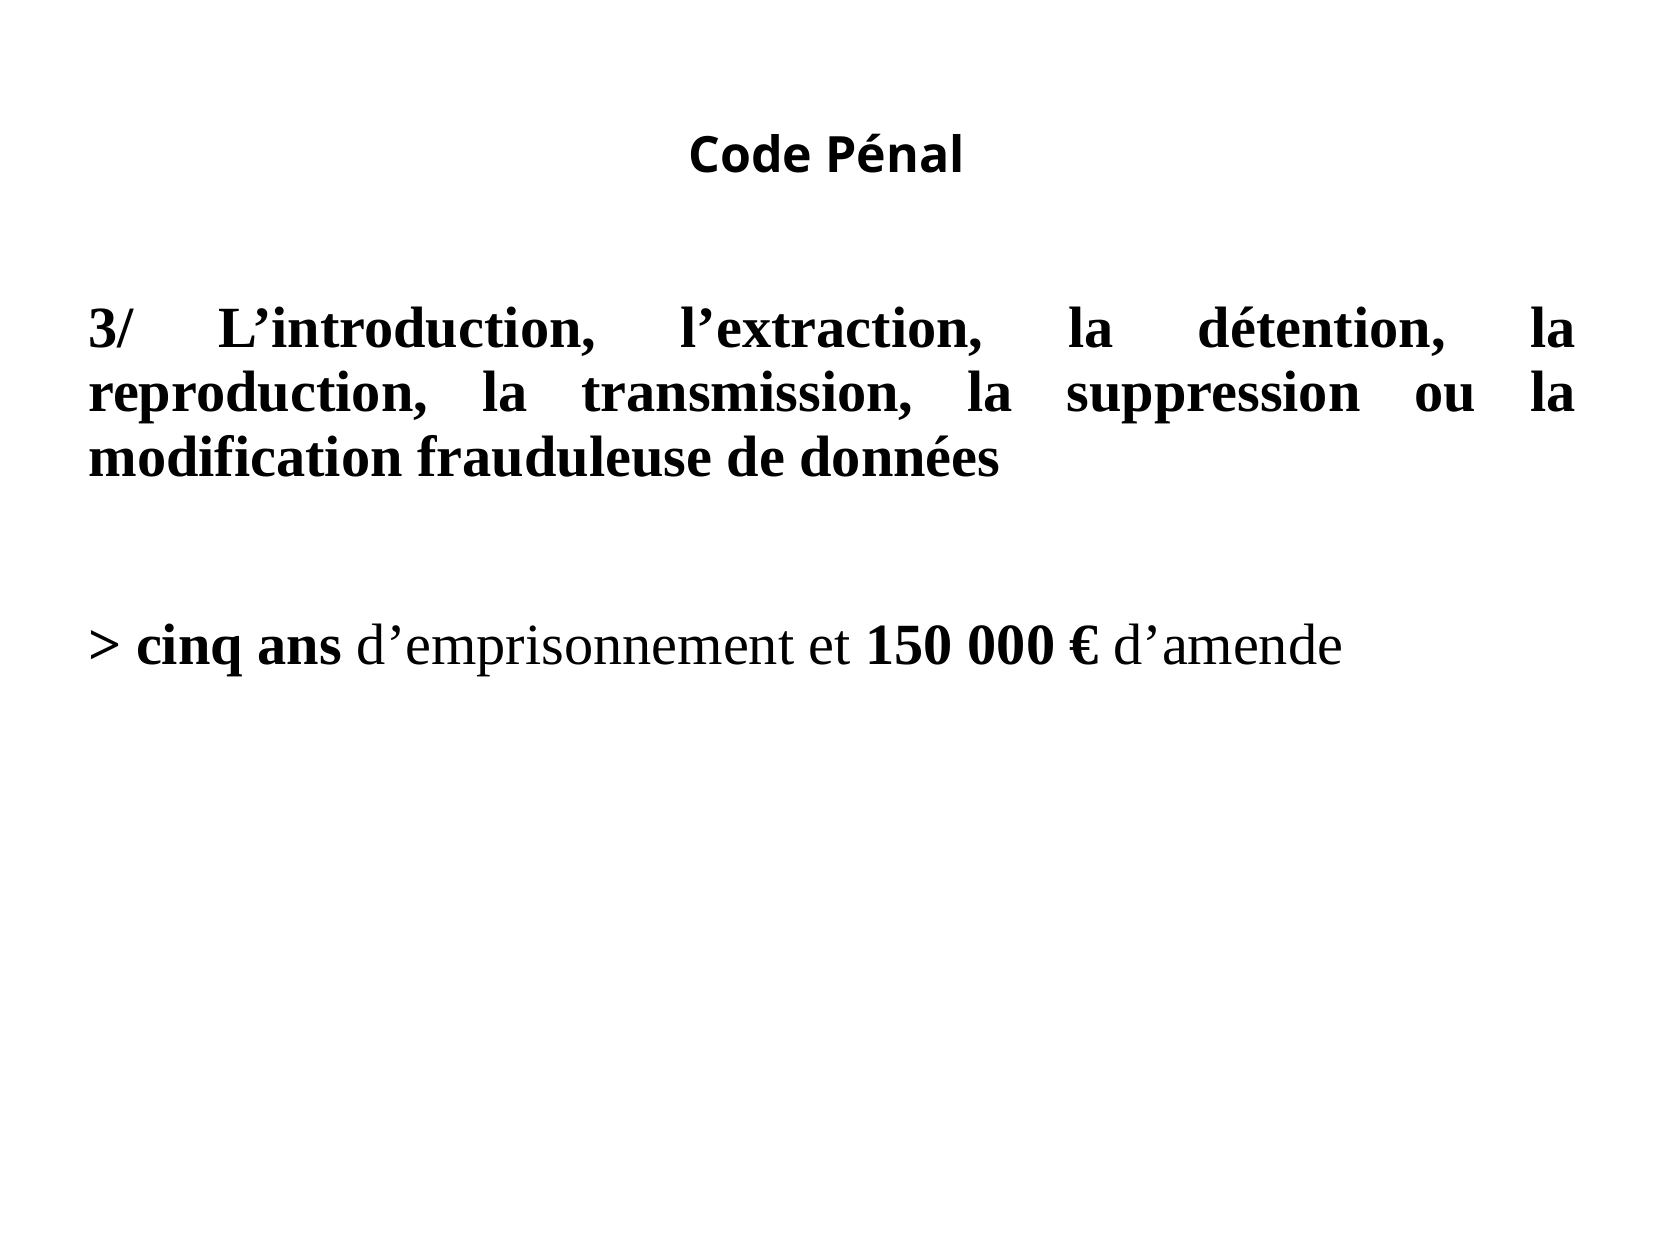

# Code Pénal
3/ L’introduction, l’extraction, la détention, la reproduction, la transmission, la suppression ou la modification frauduleuse de données
> cinq ans d’emprisonnement et 150 000 € d’amende